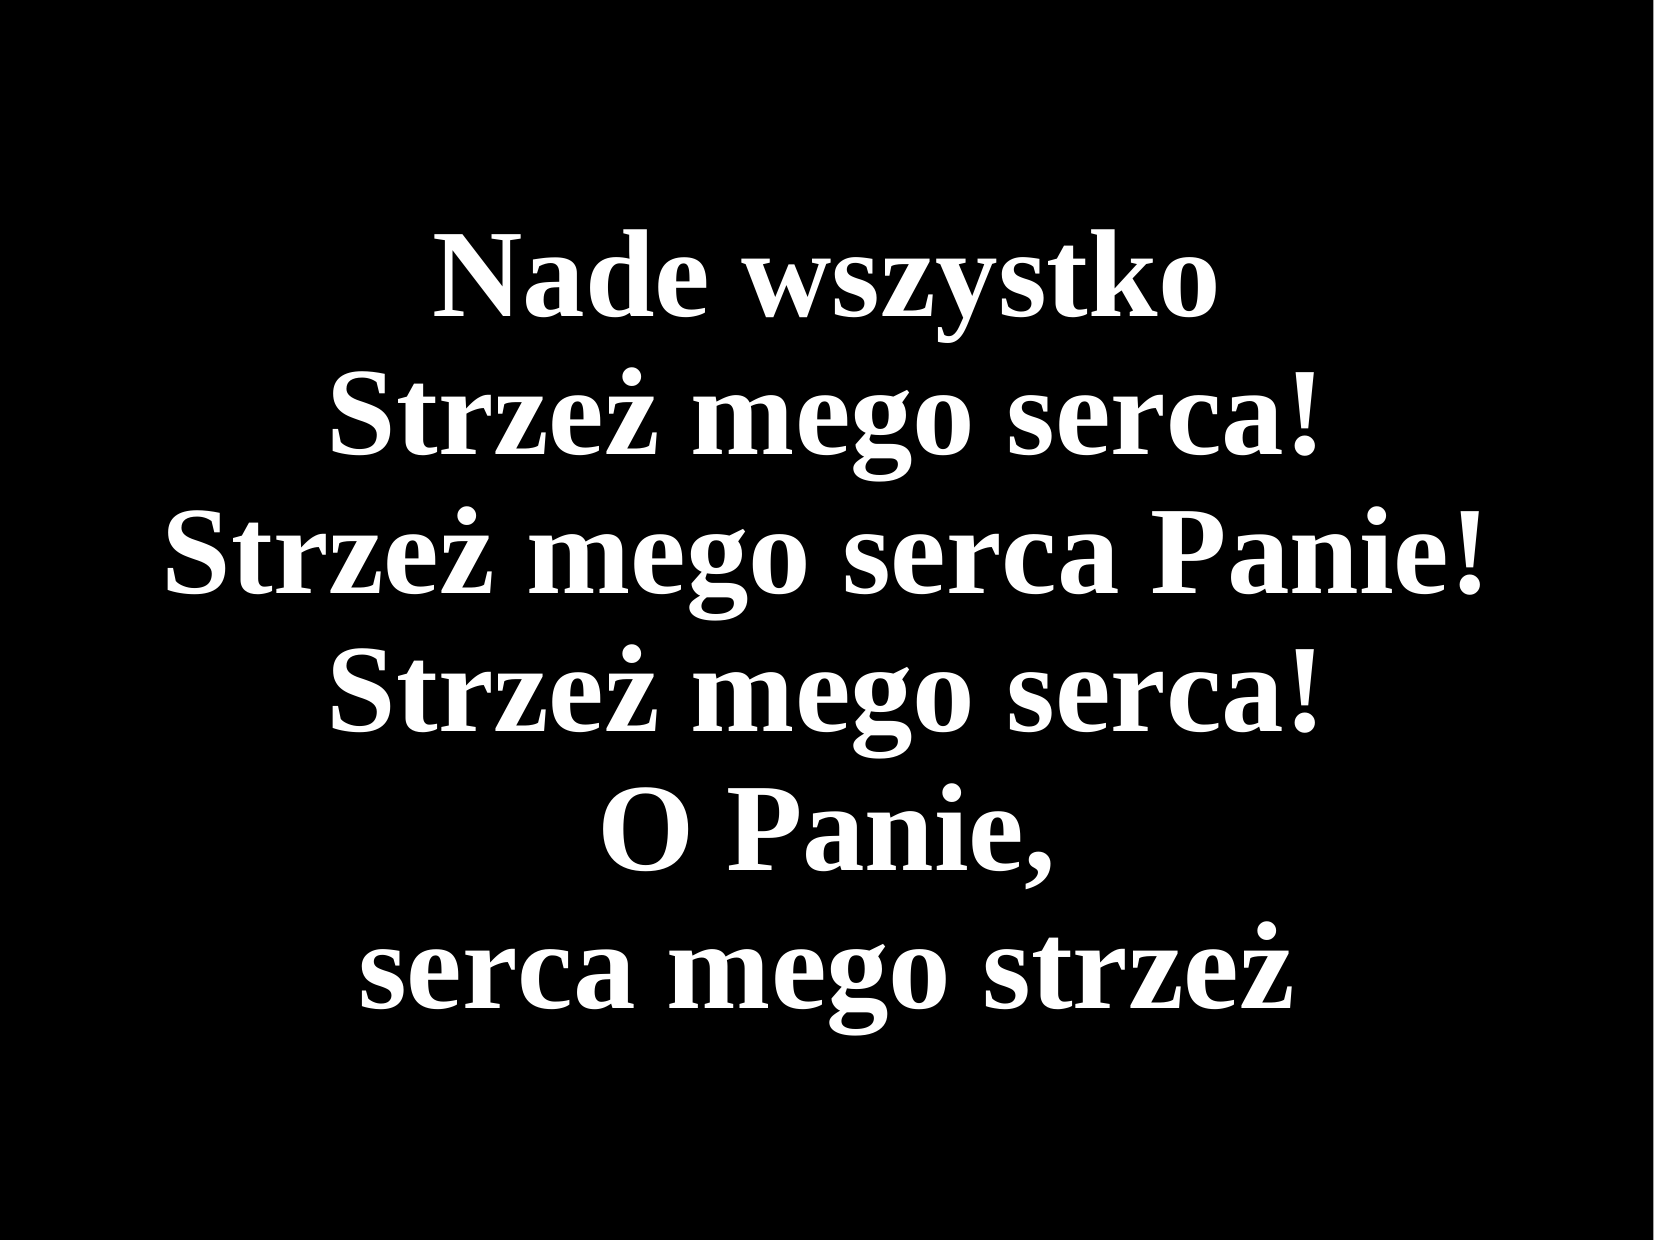

# Nade wszystko Strzeż mego serca! Strzeż mego serca Panie! Strzeż mego serca! O Panie, serca mego strzeż